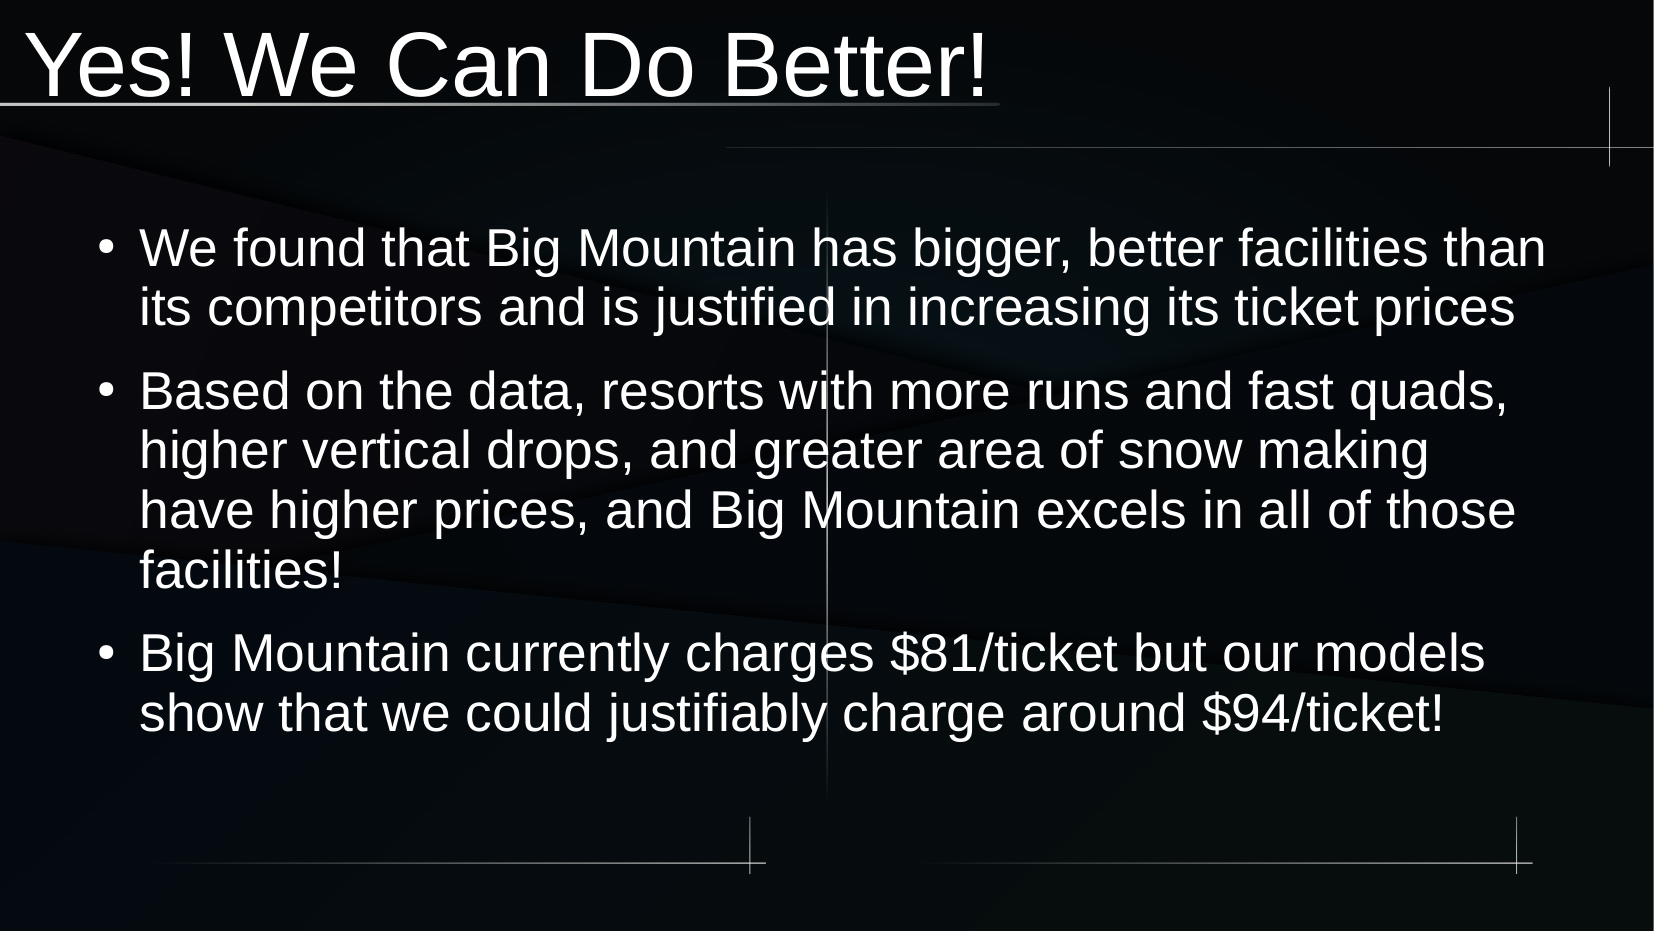

# Yes! We Can Do Better!
We found that Big Mountain has bigger, better facilities than its competitors and is justified in increasing its ticket prices
Based on the data, resorts with more runs and fast quads, higher vertical drops, and greater area of snow making have higher prices, and Big Mountain excels in all of those facilities!
Big Mountain currently charges $81/ticket but our models show that we could justifiably charge around $94/ticket!